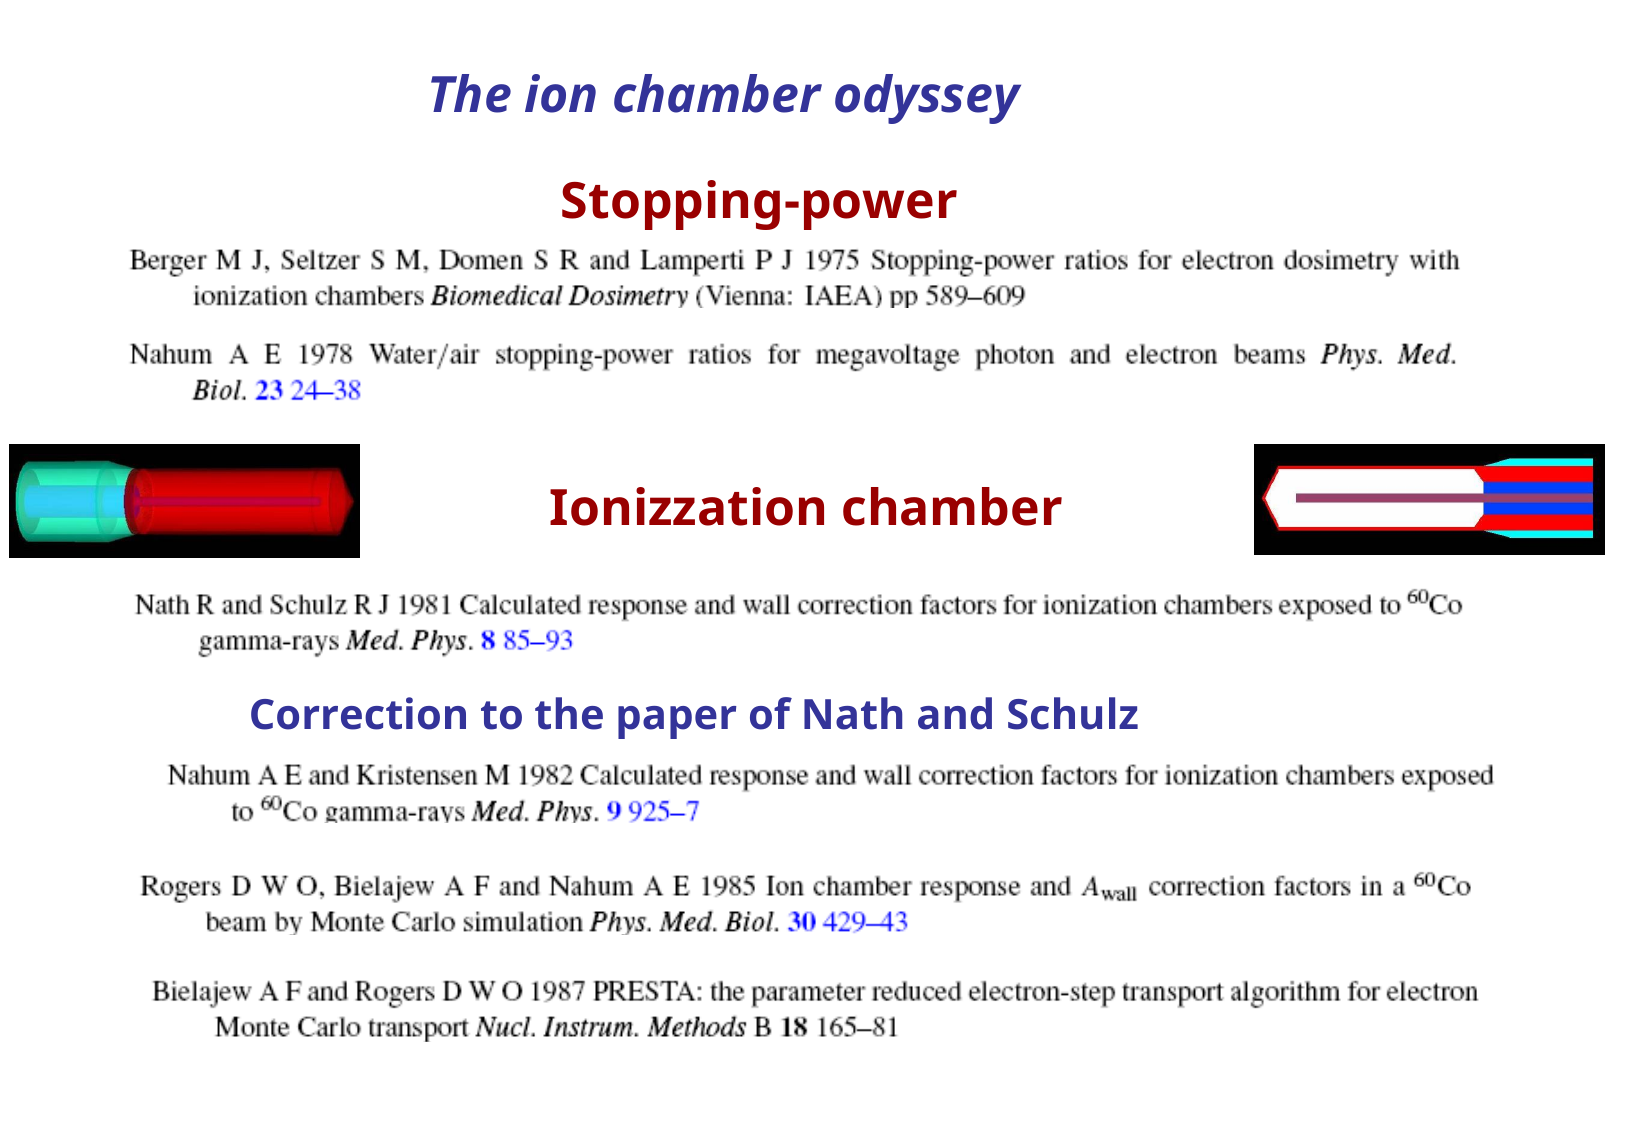

The ion chamber odyssey
Stopping-power
Ionizzation chamber
Correction to the paper of Nath and Schulz